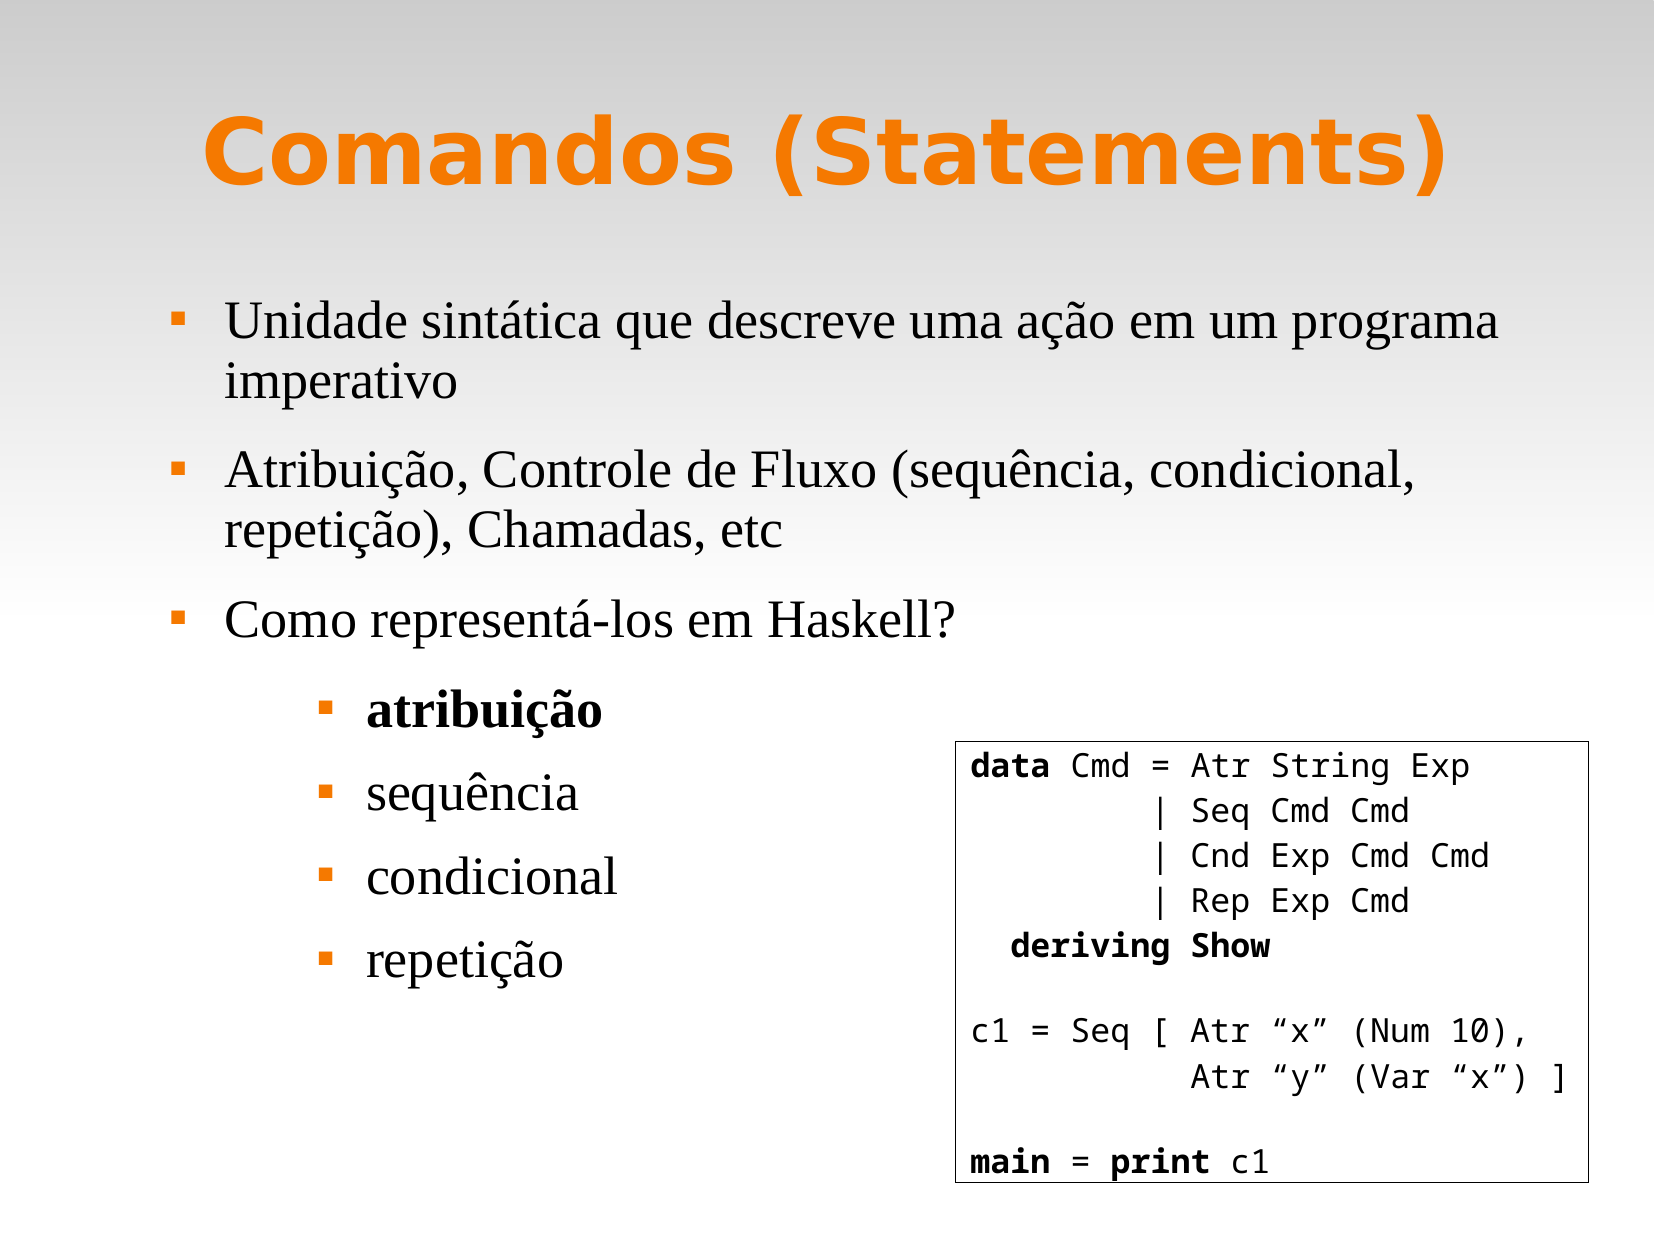

# Comandos (Statements)
Unidade sintática que descreve uma ação em um programa imperativo
Atribuição, Controle de Fluxo (sequência, condicional, repetição), Chamadas, etc
Como representá-los em Haskell?
atribuição
sequência
condicional
repetição
data Cmd = Atr String Exp
 | Seq Cmd Cmd
 | Cnd Exp Cmd Cmd
 | Rep Exp Cmd
 deriving Show
c1 = Seq [ Atr “x” (Num 10),
 Atr “y” (Var “x”) ]
main = print c1